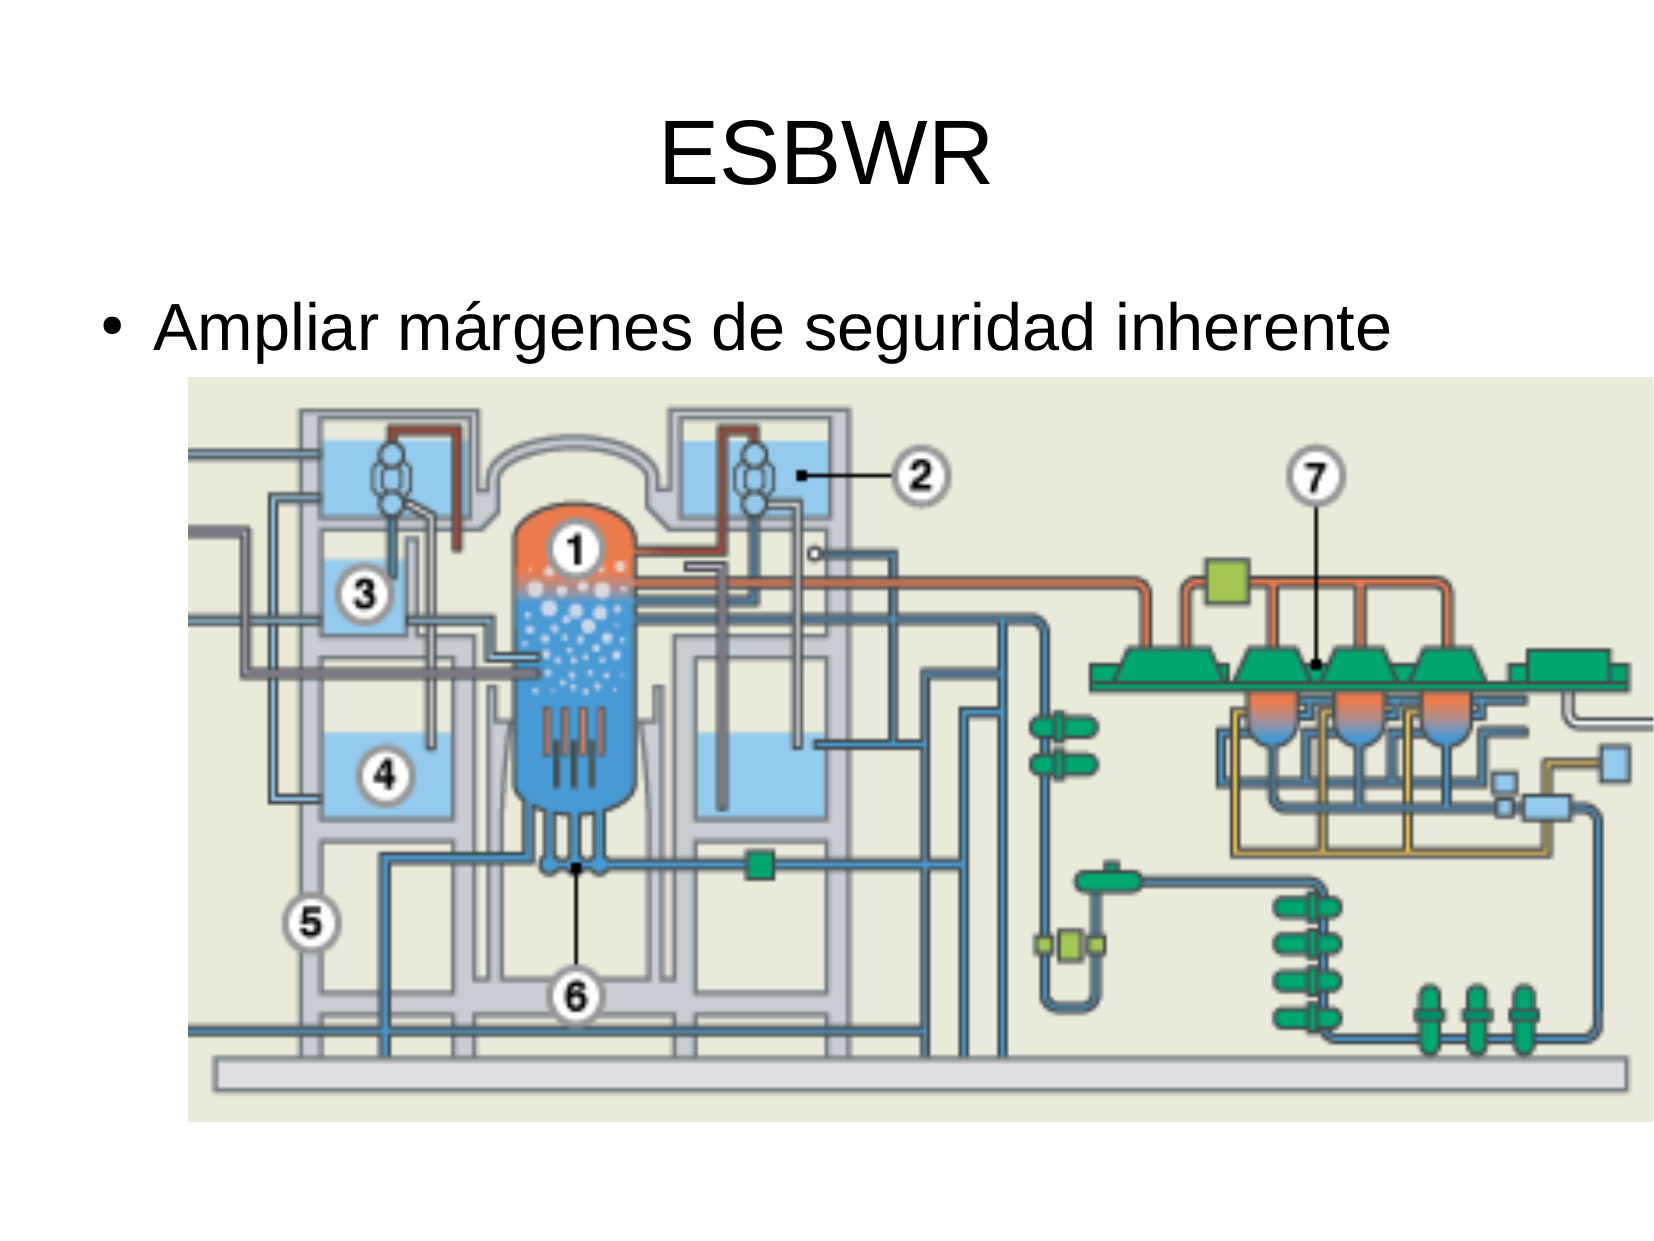

# ESBWR
Ampliar márgenes de seguridad inherente